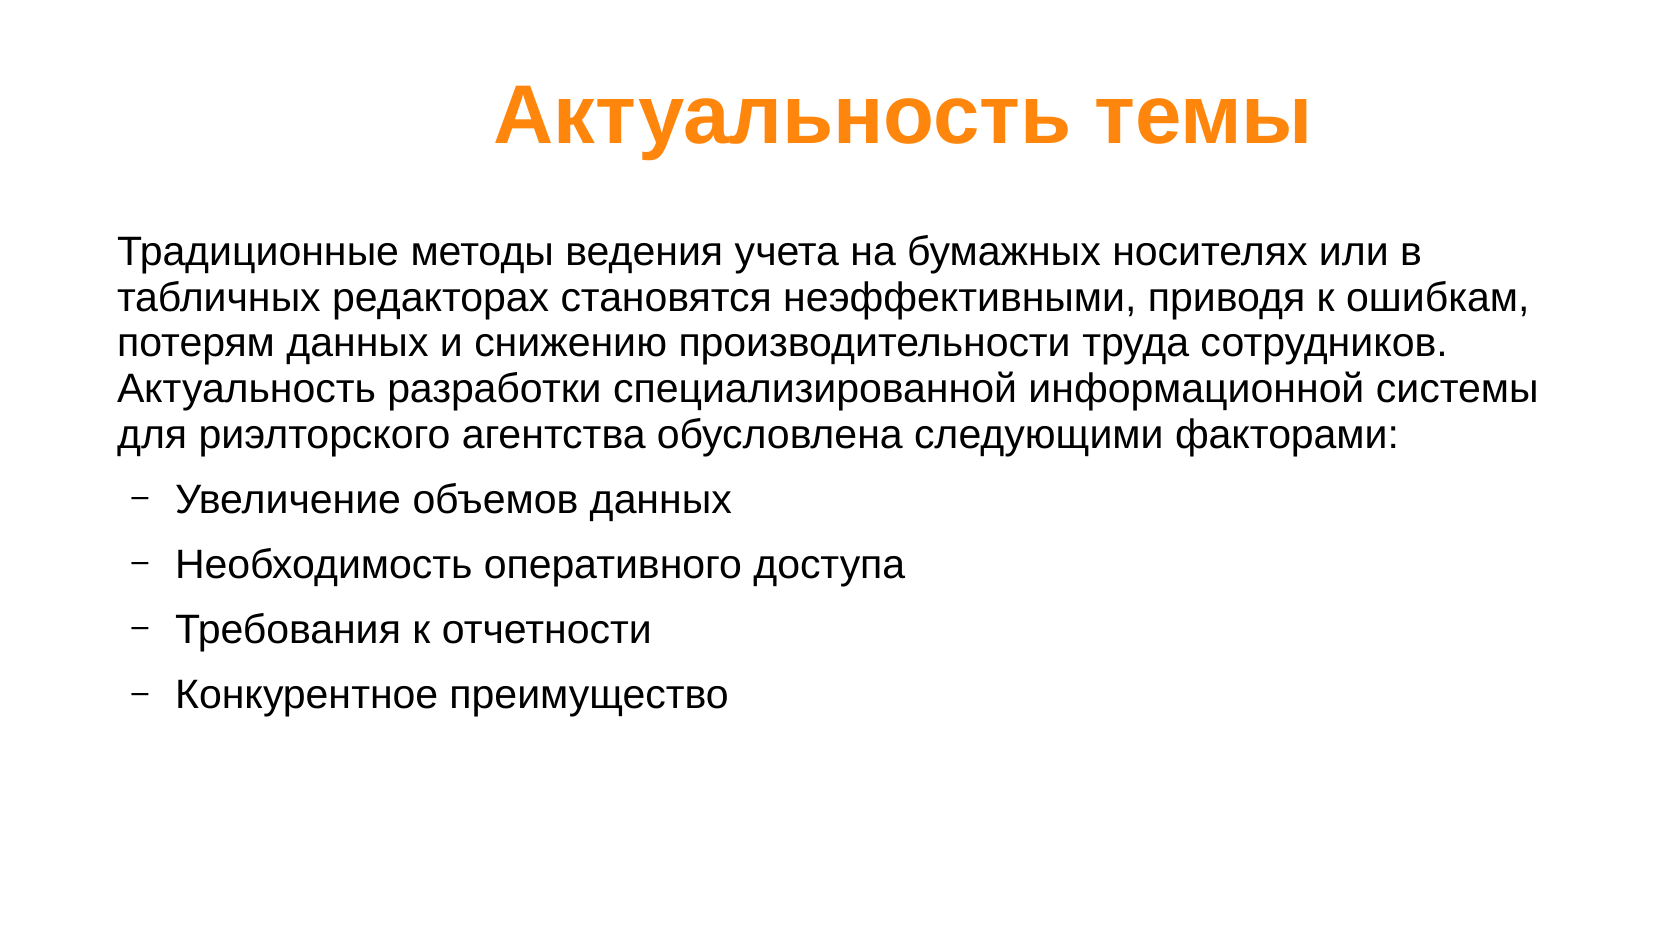

# Актуальность темы
Традиционные методы ведения учета на бумажных носителях или в табличных редакторах становятся неэффективными, приводя к ошибкам, потерям данных и снижению производительности труда сотрудников. Актуальность разработки специализированной информационной системы для риэлторского агентства обусловлена следующими факторами:
Увеличение объемов данных
Необходимость оперативного доступа
Требования к отчетности
Конкурентное преимущество